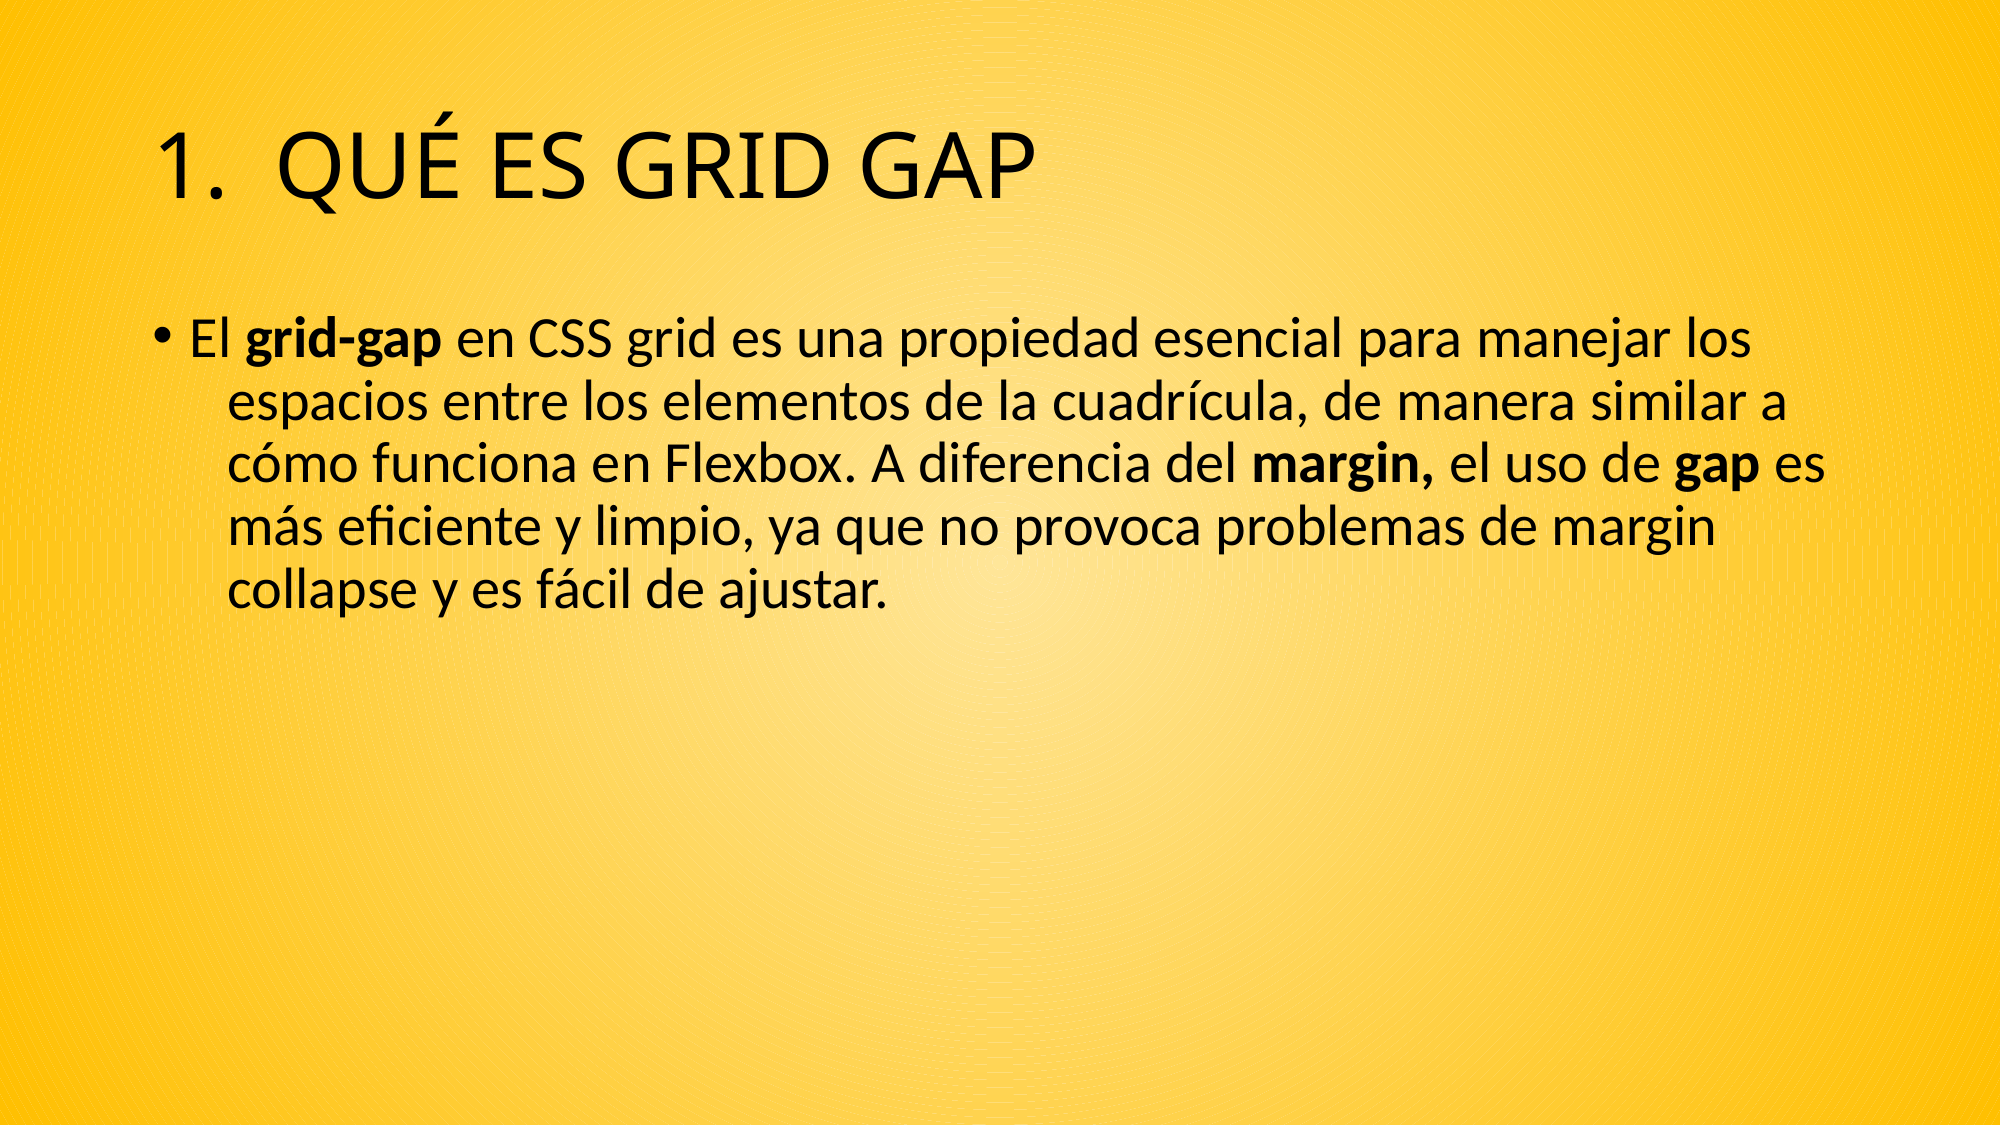

# QUÉ ES GRID GAP
El grid-gap en CSS grid es una propiedad esencial para manejar los espacios entre los elementos de la cuadrícula, de manera similar a cómo funciona en Flexbox. A diferencia del margin, el uso de gap es más eficiente y limpio, ya que no provoca problemas de margin collapse y es fácil de ajustar.